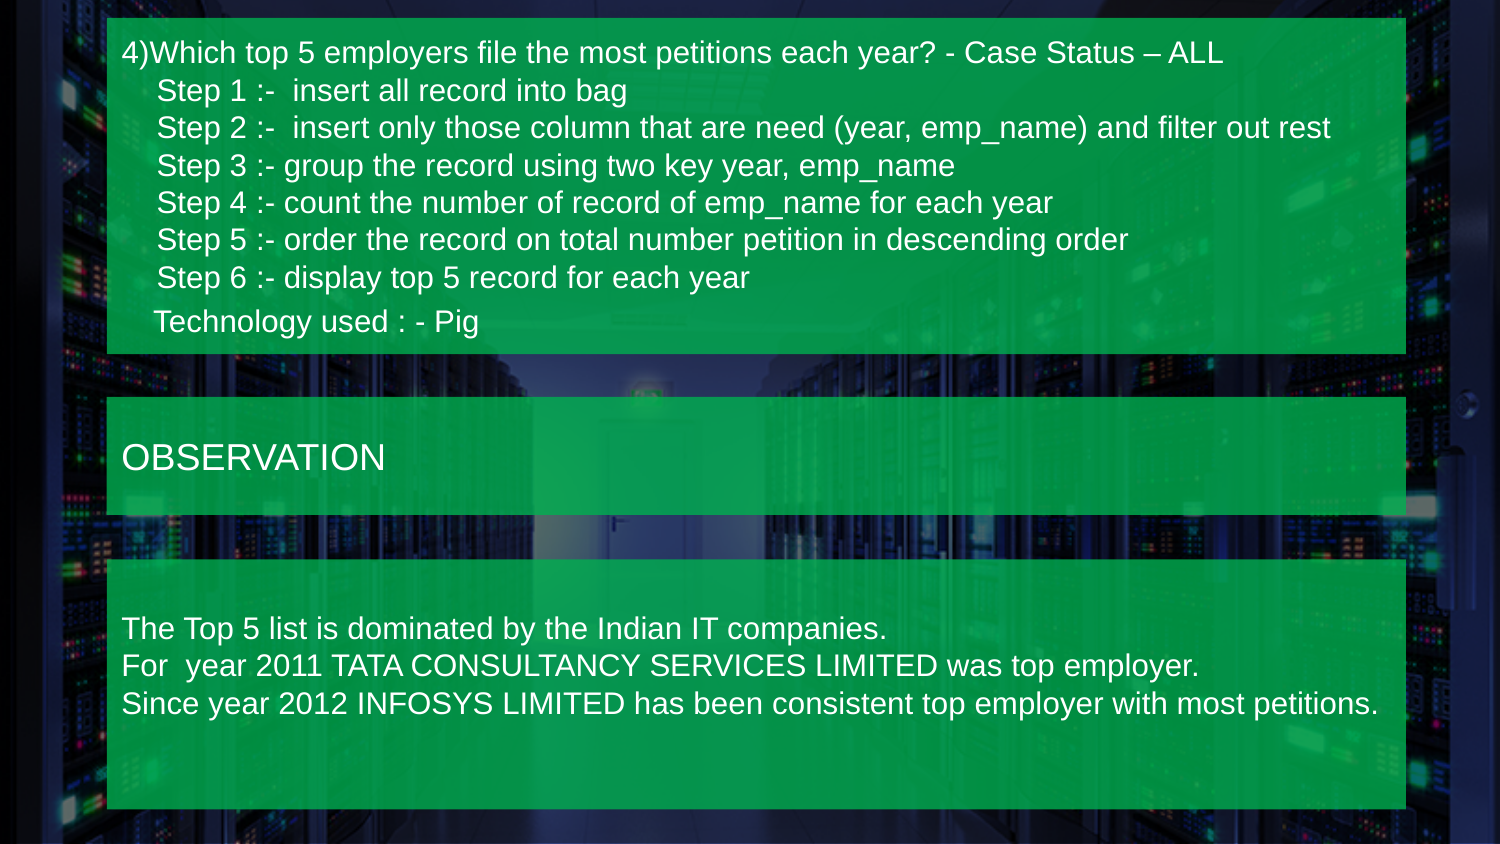

4)Which top 5 employers file the most petitions each year? - Case Status – ALL
 Step 1 :- insert all record into bag
 Step 2 :- insert only those column that are need (year, emp_name) and filter out rest
 Step 3 :- group the record using two key year, emp_name
 Step 4 :- count the number of record of emp_name for each year
 Step 5 :- order the record on total number petition in descending order
 Step 6 :- display top 5 record for each year
 Technology used : - Pig
OBSERVATION
The Top 5 list is dominated by the Indian IT companies.
For year 2011 TATA CONSULTANCY SERVICES LIMITED was top employer.
Since year 2012 INFOSYS LIMITED has been consistent top employer with most petitions.